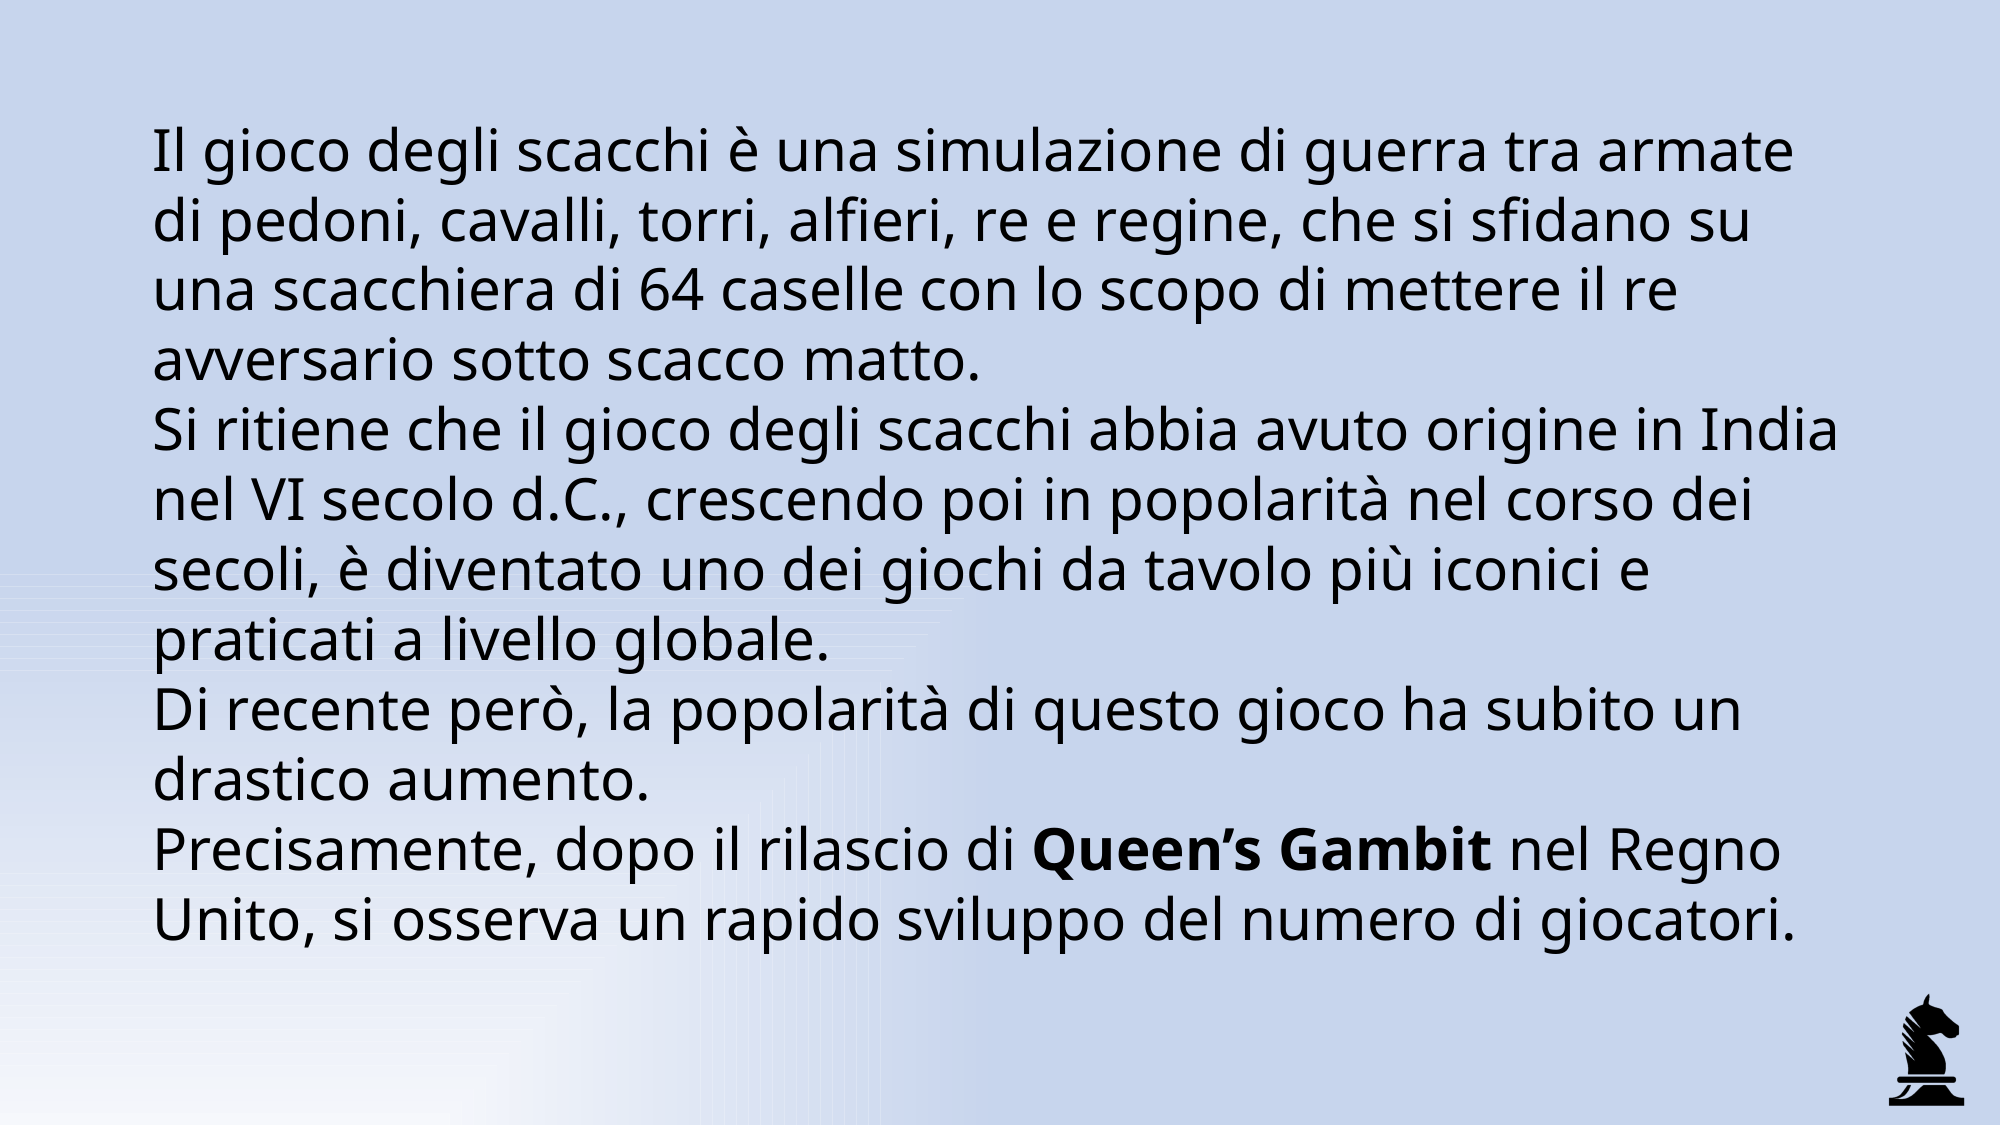

# Il gioco degli scacchi è una simulazione di guerra tra armate di pedoni, cavalli, torri, alfieri, re e regine, che si sfidano su una scacchiera di 64 caselle con lo scopo di mettere il re avversario sotto scacco matto. Si ritiene che il gioco degli scacchi abbia avuto origine in India nel VI secolo d.C., crescendo poi in popolarità nel corso dei secoli, è diventato uno dei giochi da tavolo più iconici e praticati a livello globale. Di recente però, la popolarità di questo gioco ha subito un drastico aumento. Precisamente, dopo il rilascio di Queen’s Gambit nel Regno Unito, si osserva un rapido sviluppo del numero di giocatori.